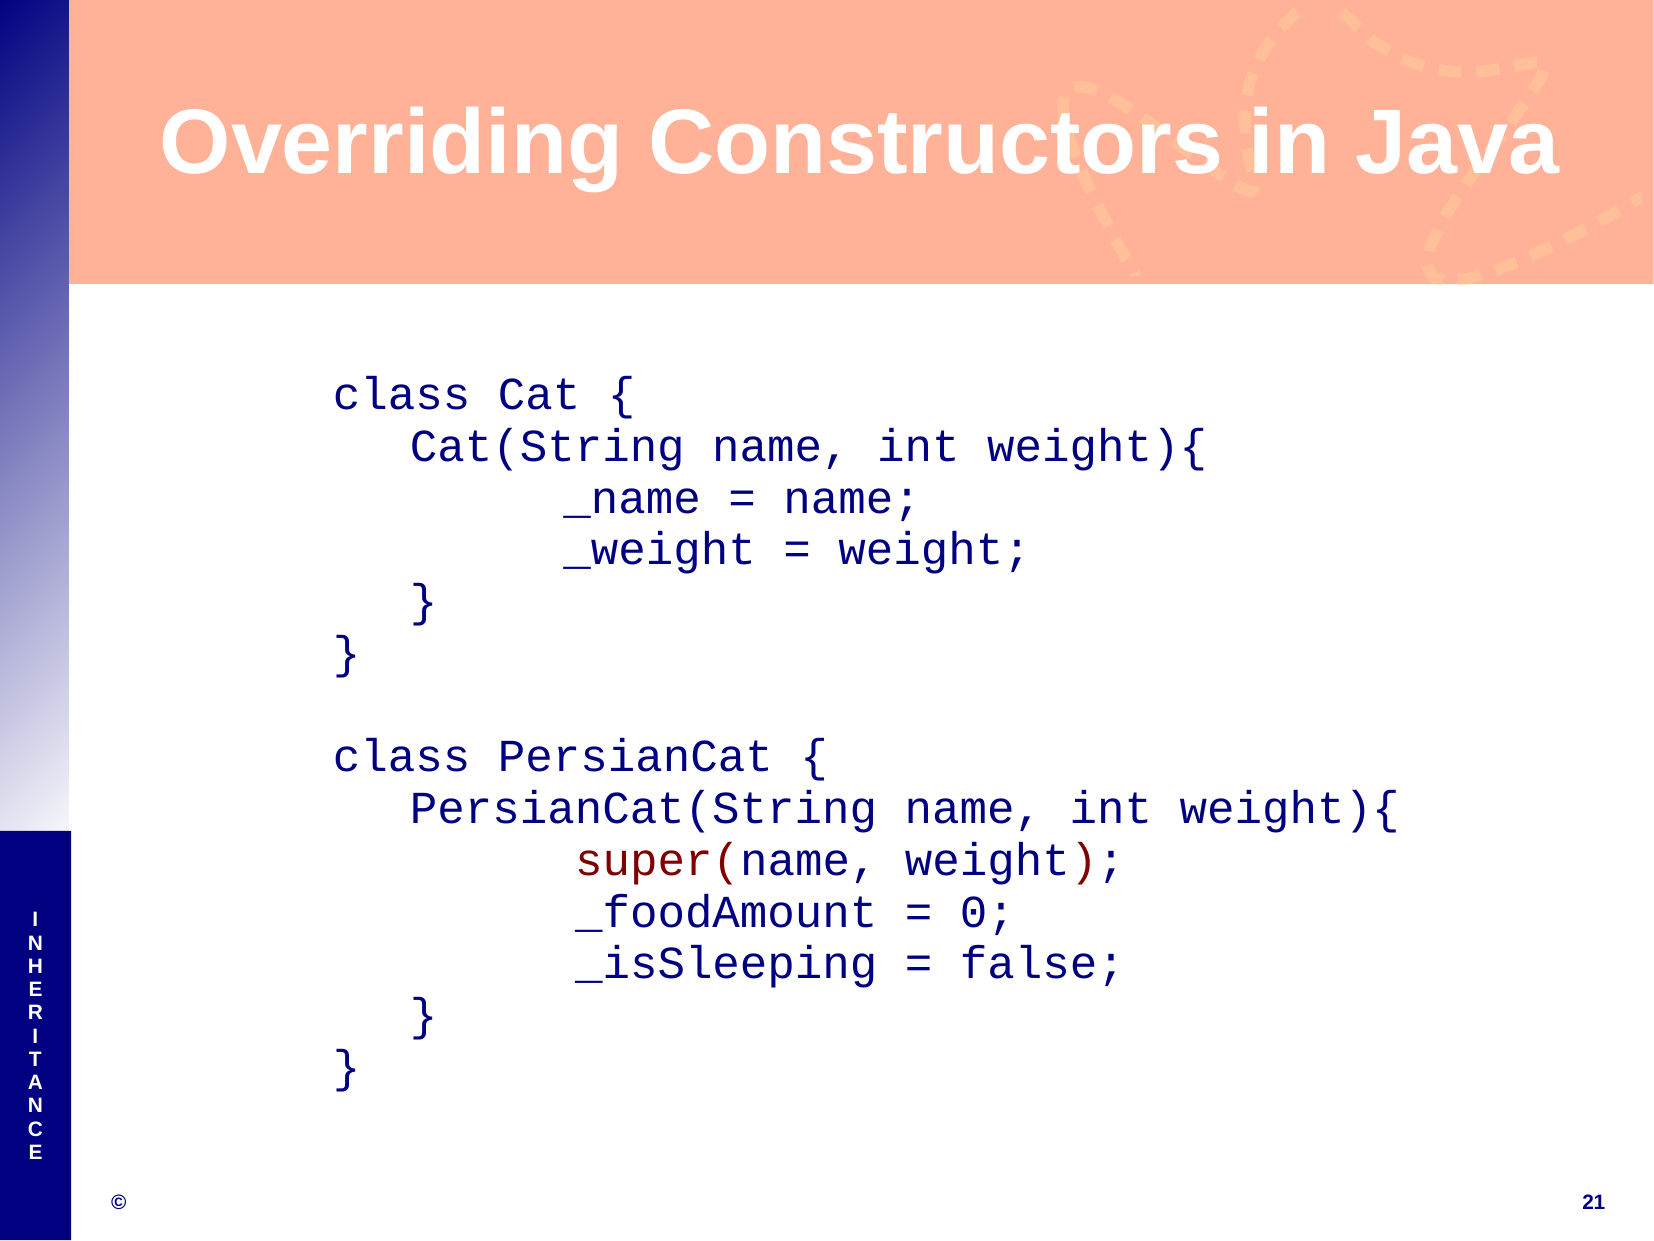

# Overriding Constructors in Java
class Cat {
Cat(String name, int weight){
_name = name;
_weight = weight;
}
}
class PersianCat {
PersianCat(String name, int weight){
 super(name, weight);
 _foodAmount = 0;
 _isSleeping = false;
}
}
I
N
H
E
R
 I
T
A
N
C
E